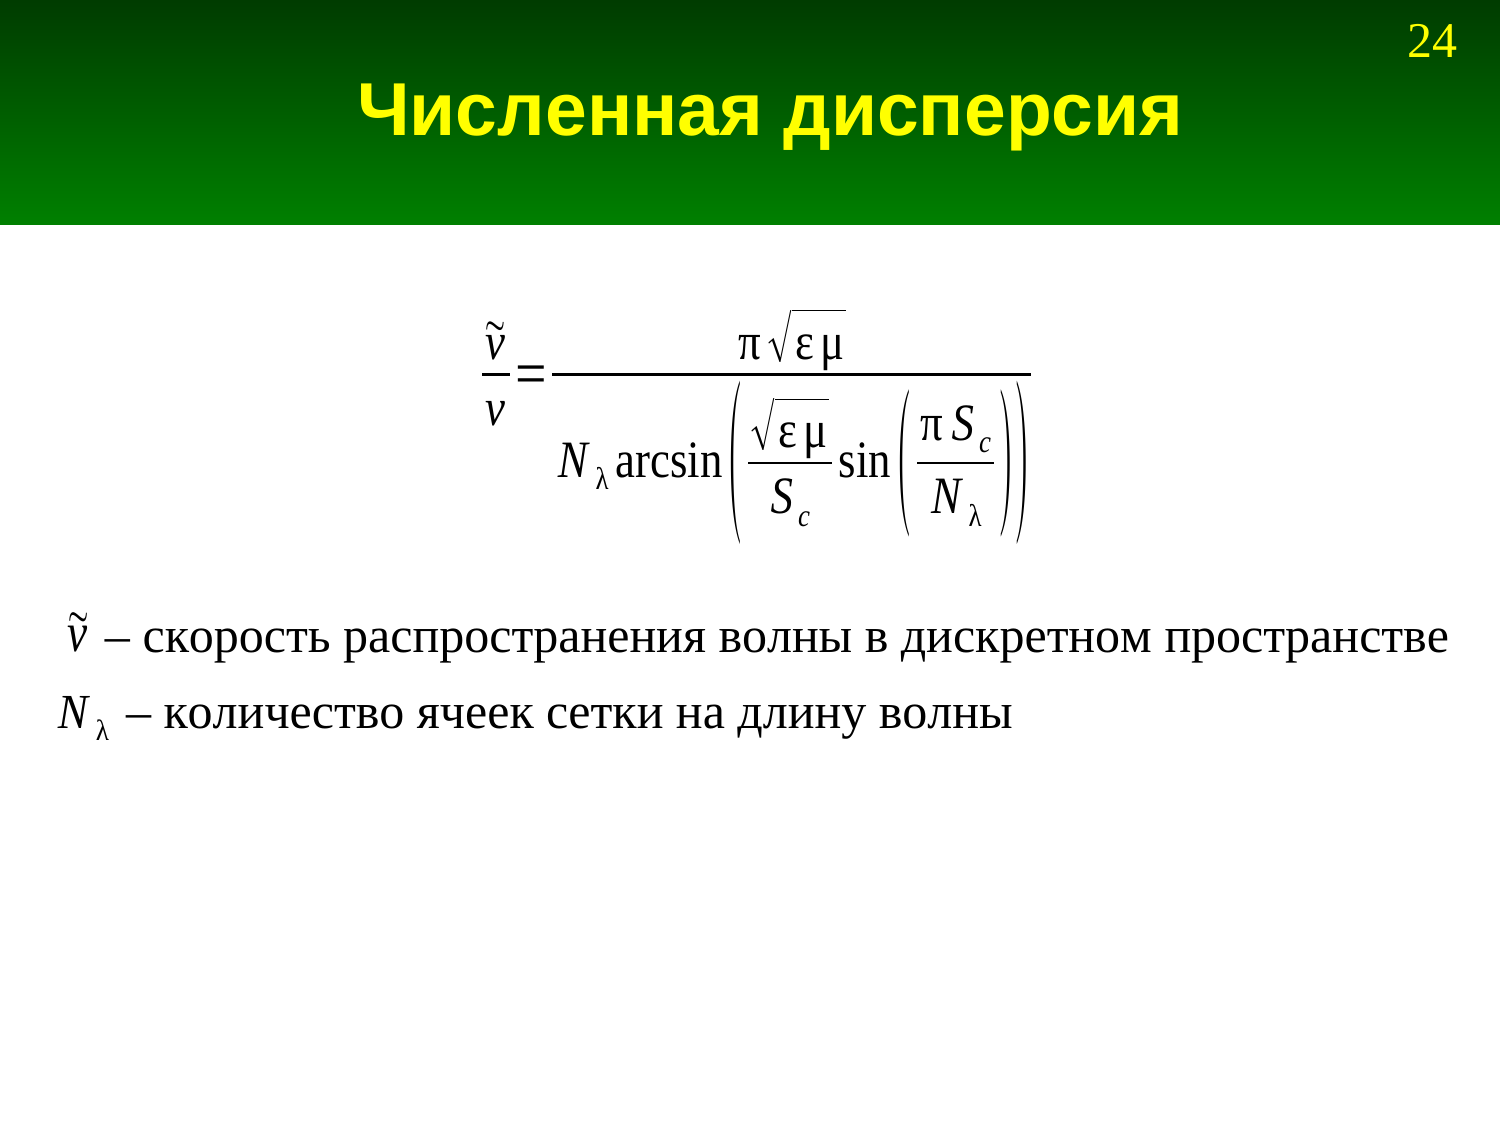

# Численная дисперсия
 – скорость распространения волны в дискретном пространстве
– количество ячеек сетки на длину волны